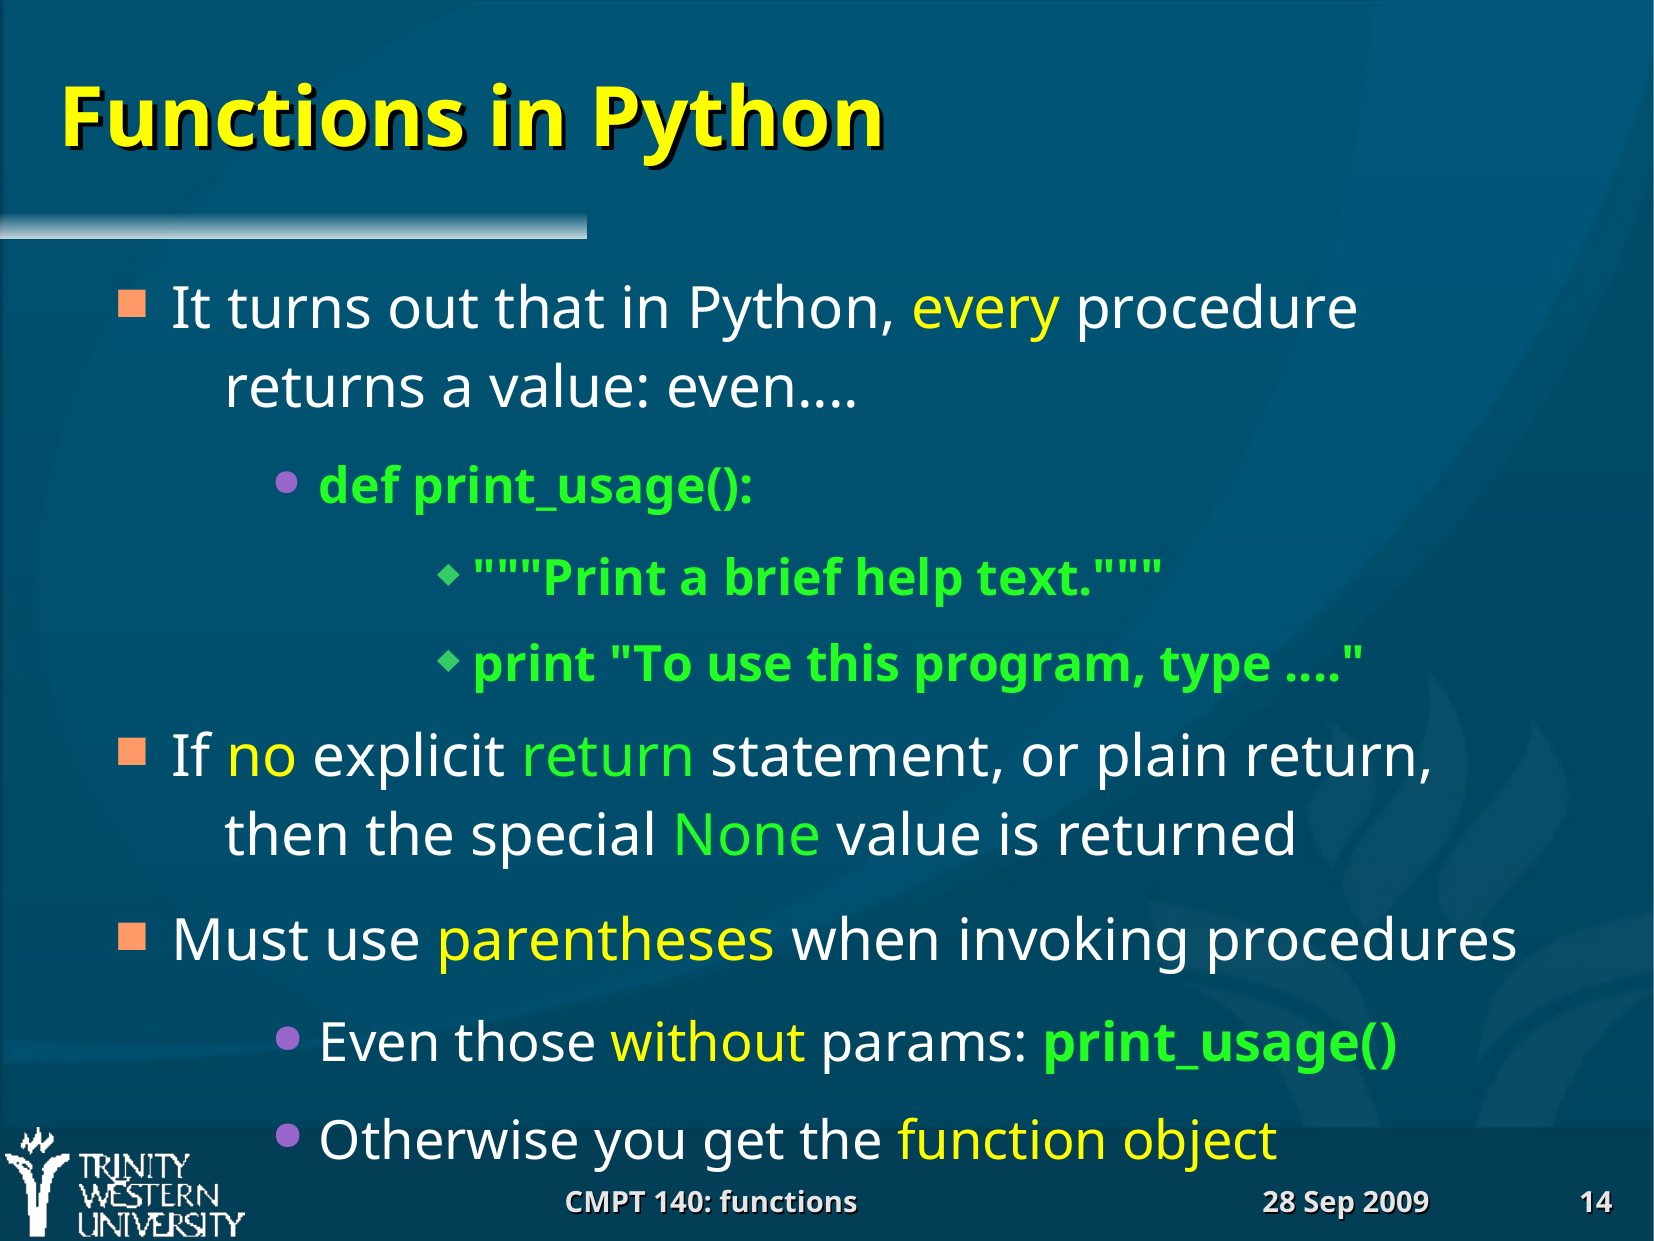

# Functions in Python
It turns out that in Python, every procedure returns a value: even....
def print_usage():
"""Print a brief help text."""
print "To use this program, type ...."
If no explicit return statement, or plain return, then the special None value is returned
Must use parentheses when invoking procedures
Even those without params: print_usage()
Otherwise you get the function object
CMPT 140: functions
28 Sep 2009
14